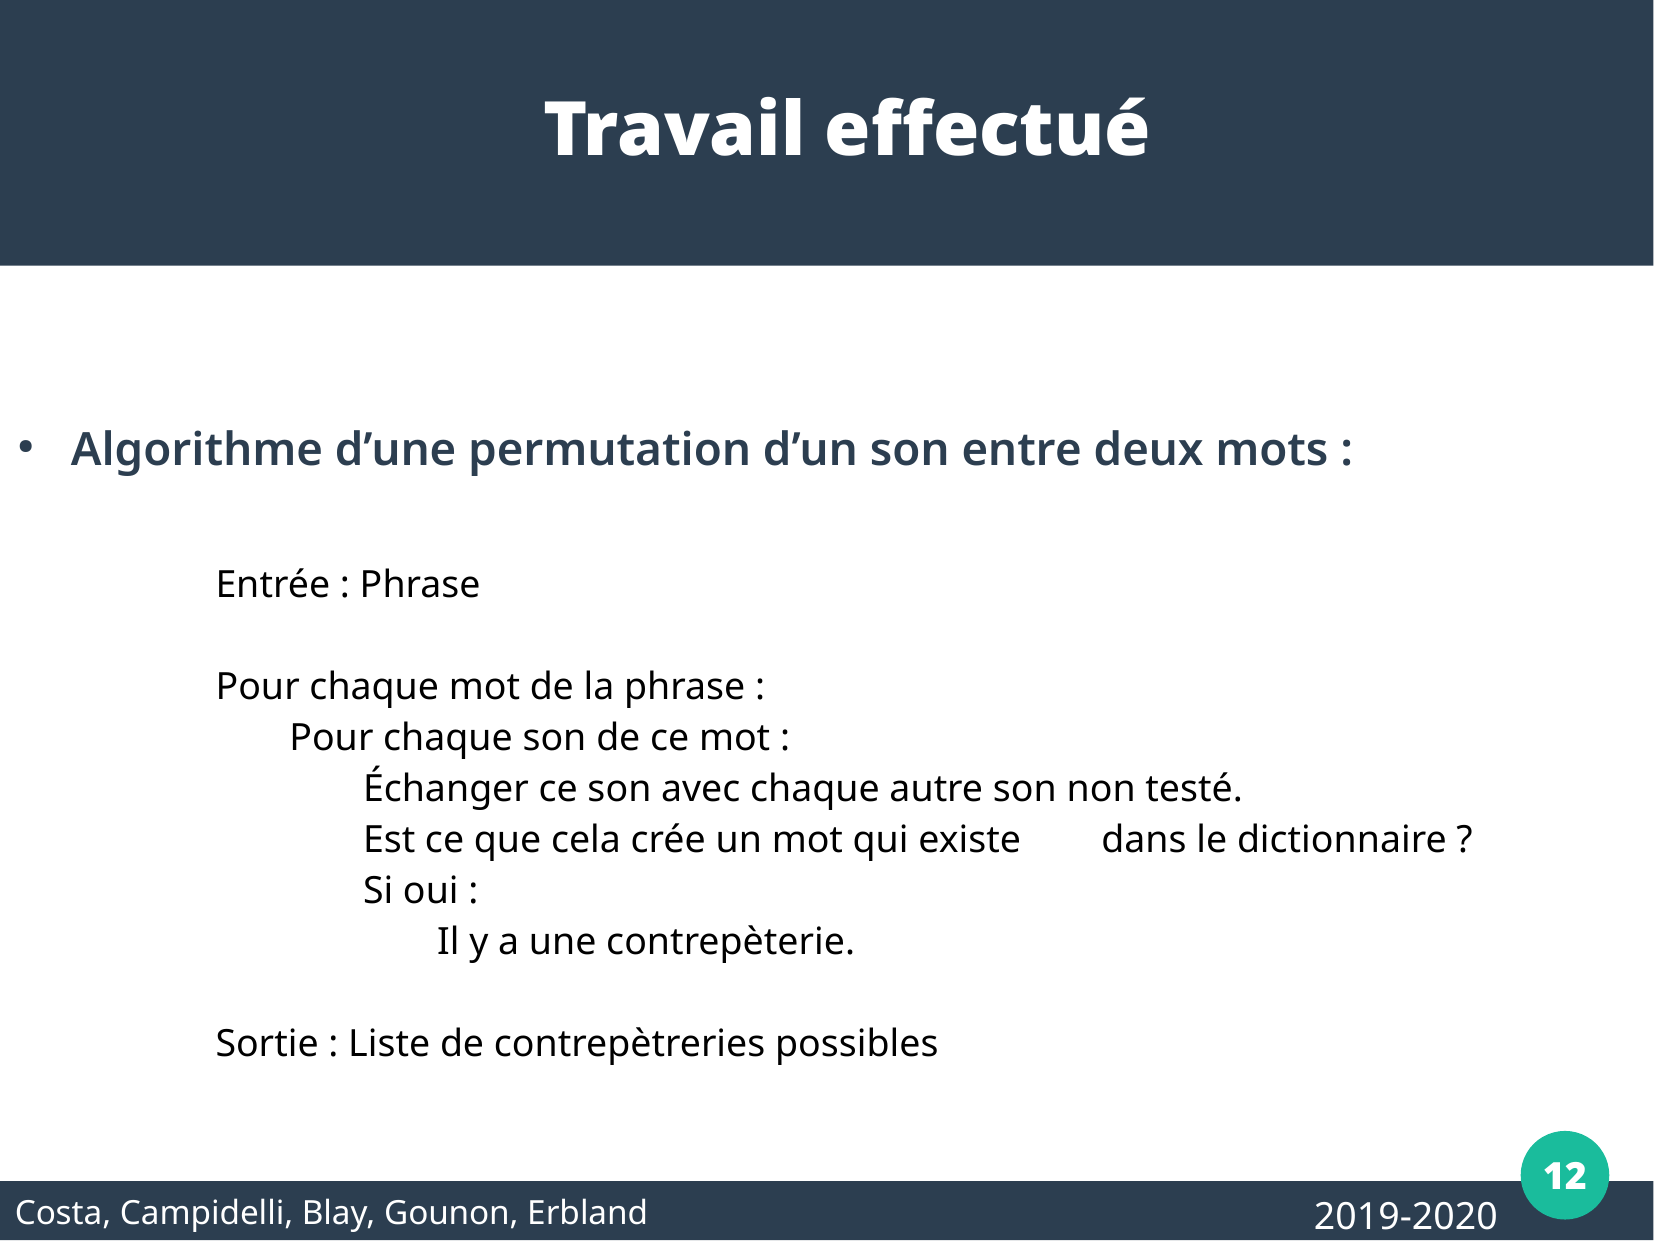

# Travail effectué
Algorithme d’une permutation d’un son entre deux mots :
Entrée : Phrase
Pour chaque mot de la phrase :
	Pour chaque son de ce mot :
		Échanger ce son avec chaque autre son non testé.
		Est ce que cela crée un mot qui existe 	dans le dictionnaire ?
		Si oui :
			Il y a une contrepèterie.
Sortie : Liste de contrepètreries possibles
12
Costa, Campidelli, Blay, Gounon, Erbland
2019-2020